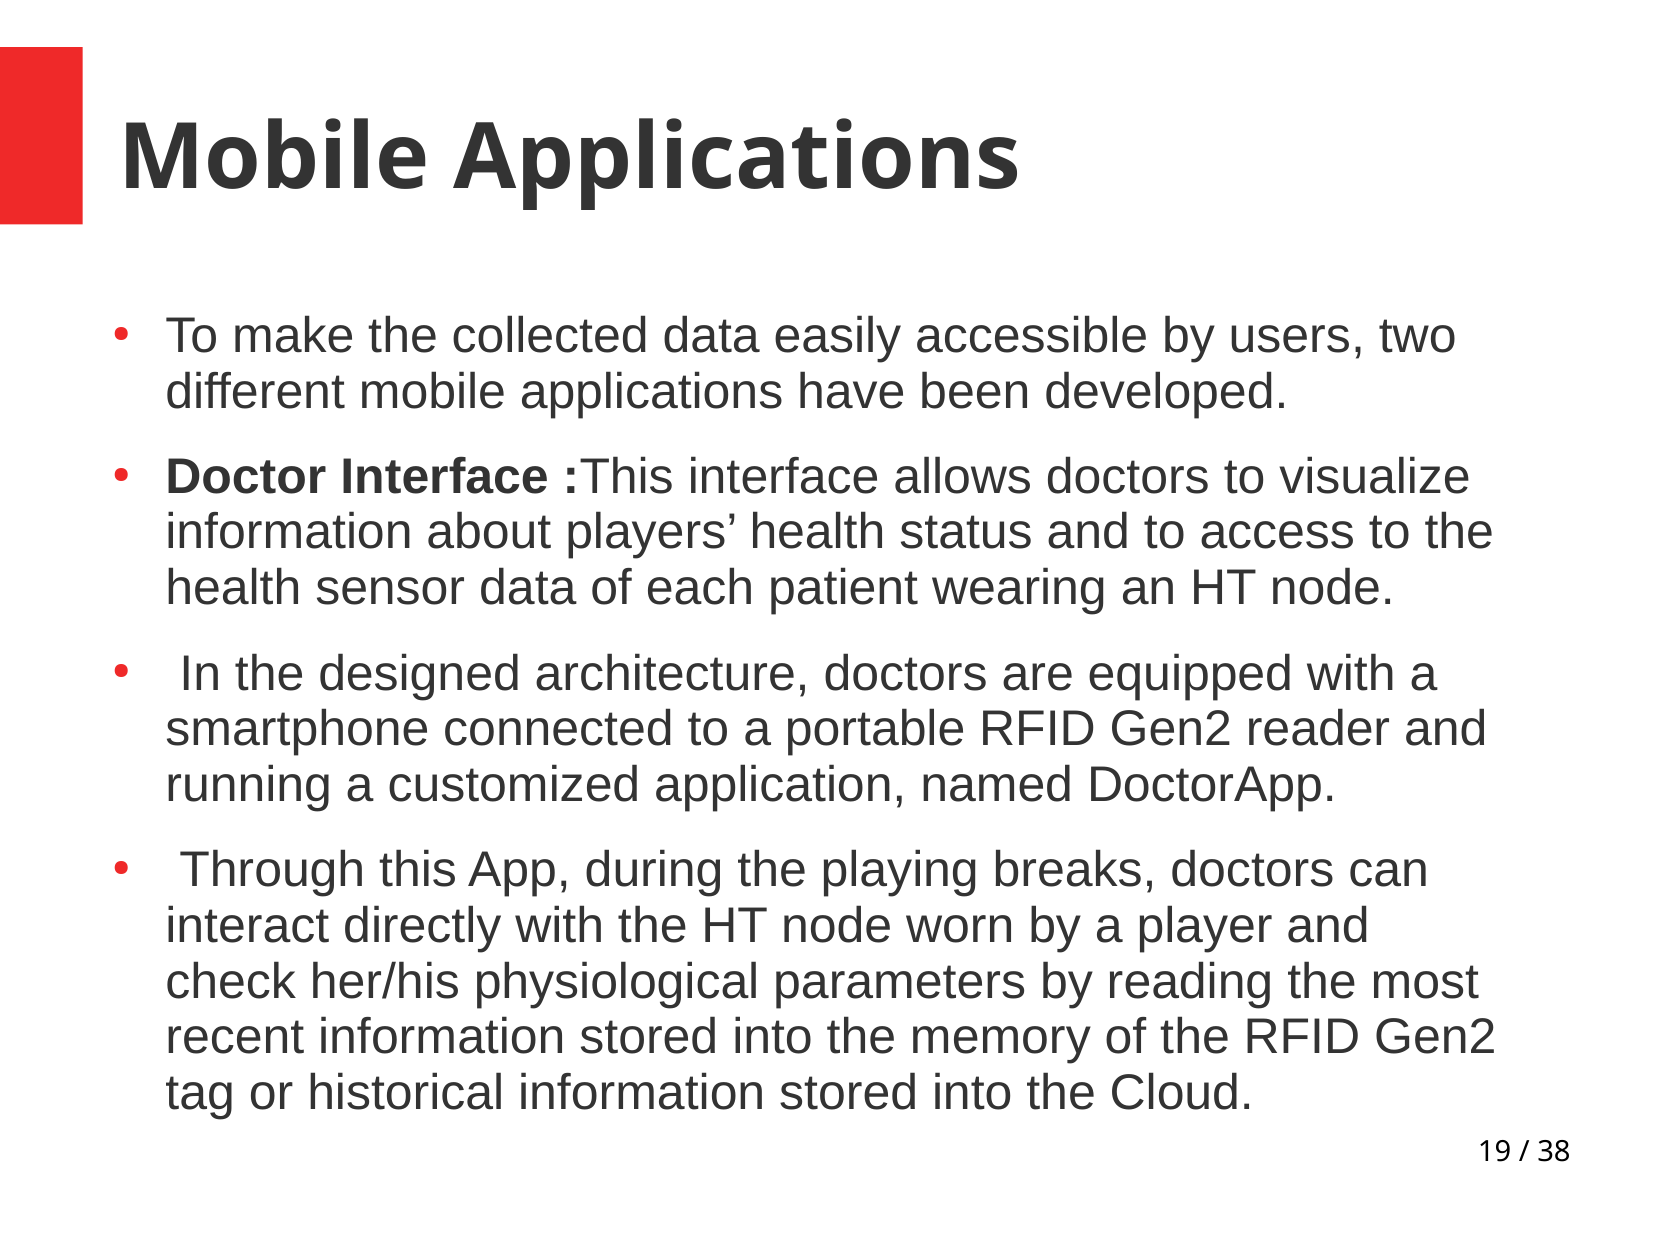

# Mobile Applications
To make the collected data easily accessible by users, two different mobile applications have been developed.
Doctor Interface :This interface allows doctors to visualize information about players’ health status and to access to the health sensor data of each patient wearing an HT node.
 In the designed architecture, doctors are equipped with a smartphone connected to a portable RFID Gen2 reader and running a customized application, named DoctorApp.
 Through this App, during the playing breaks, doctors can interact directly with the HT node worn by a player and check her/his physiological parameters by reading the most recent information stored into the memory of the RFID Gen2 tag or historical information stored into the Cloud.
19